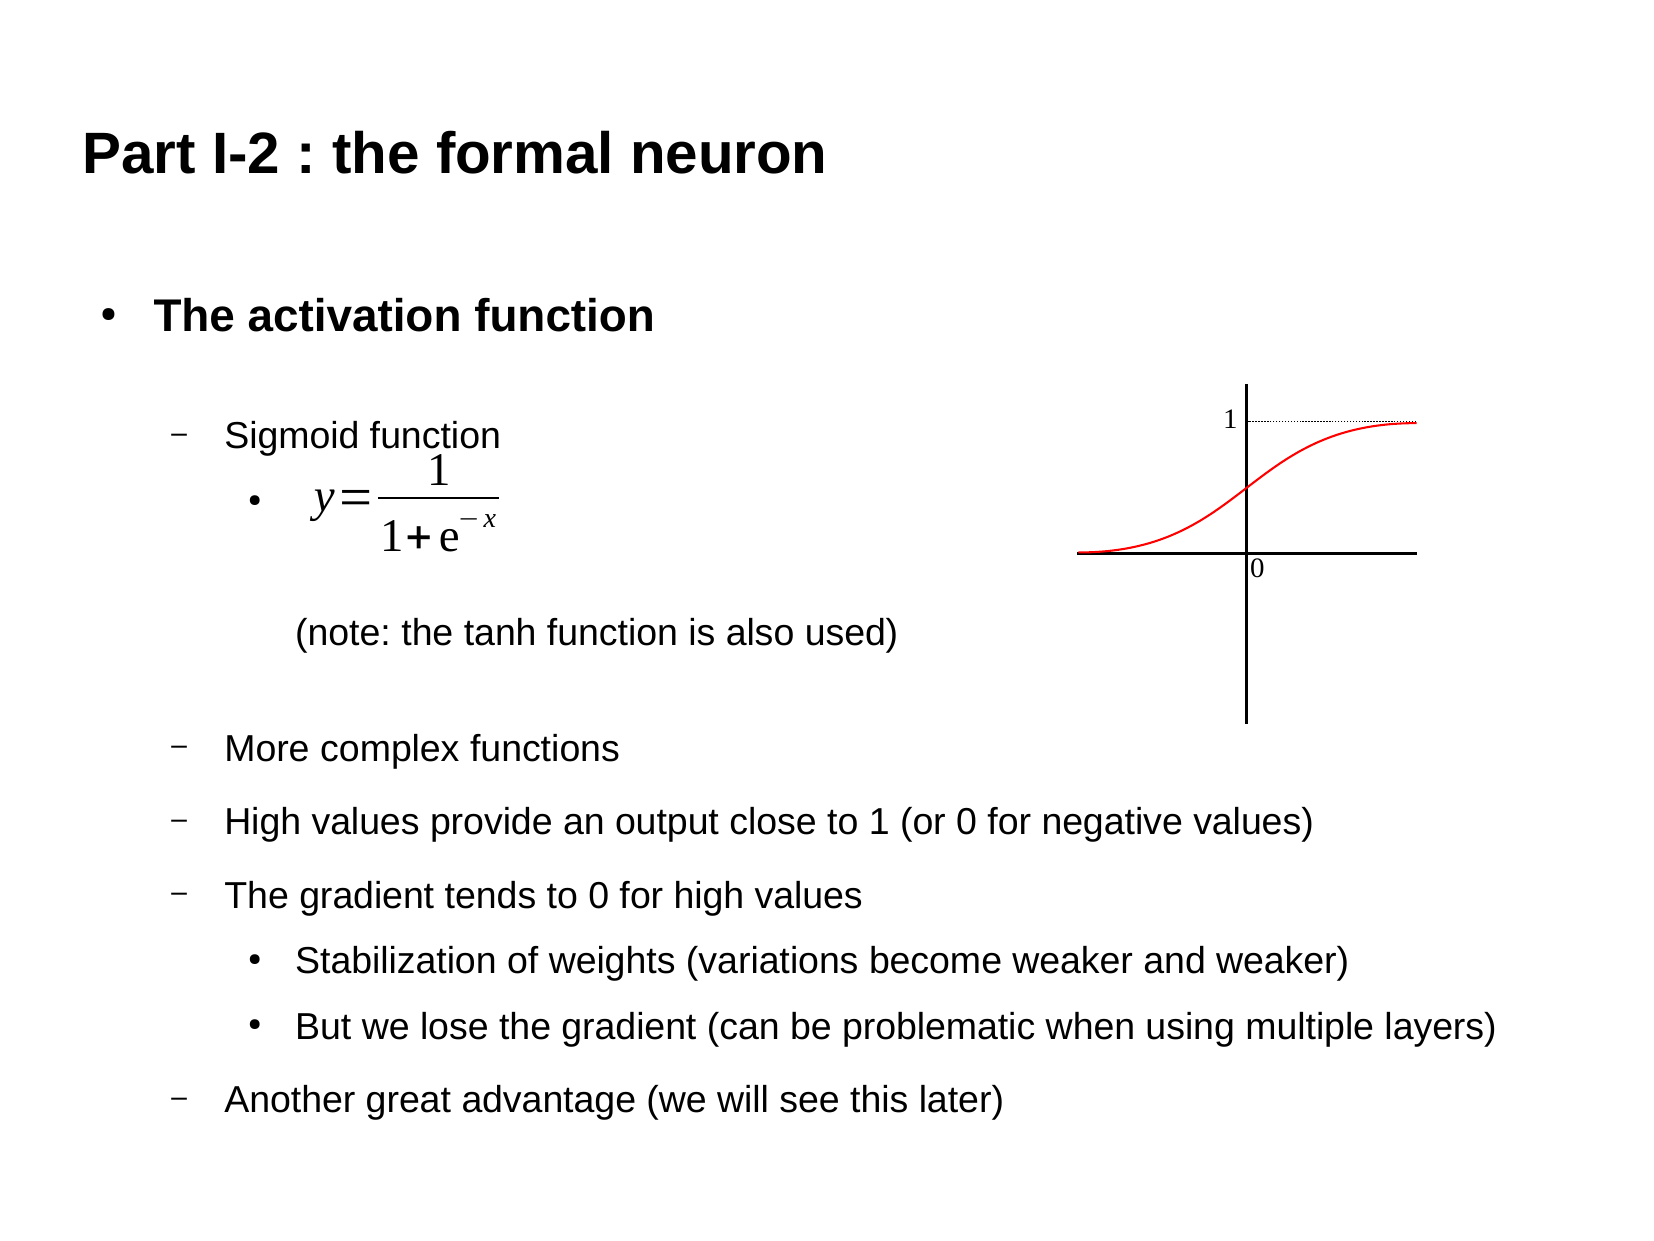

# Part I-2 : the formal neuron
The activation function
Sigmoid function
(note: the tanh function is also used)
More complex functions
High values provide an output close to 1 (or 0 for negative values)
The gradient tends to 0 for high values
Stabilization of weights (variations become weaker and weaker)
But we lose the gradient (can be problematic when using multiple layers)
Another great advantage (we will see this later)